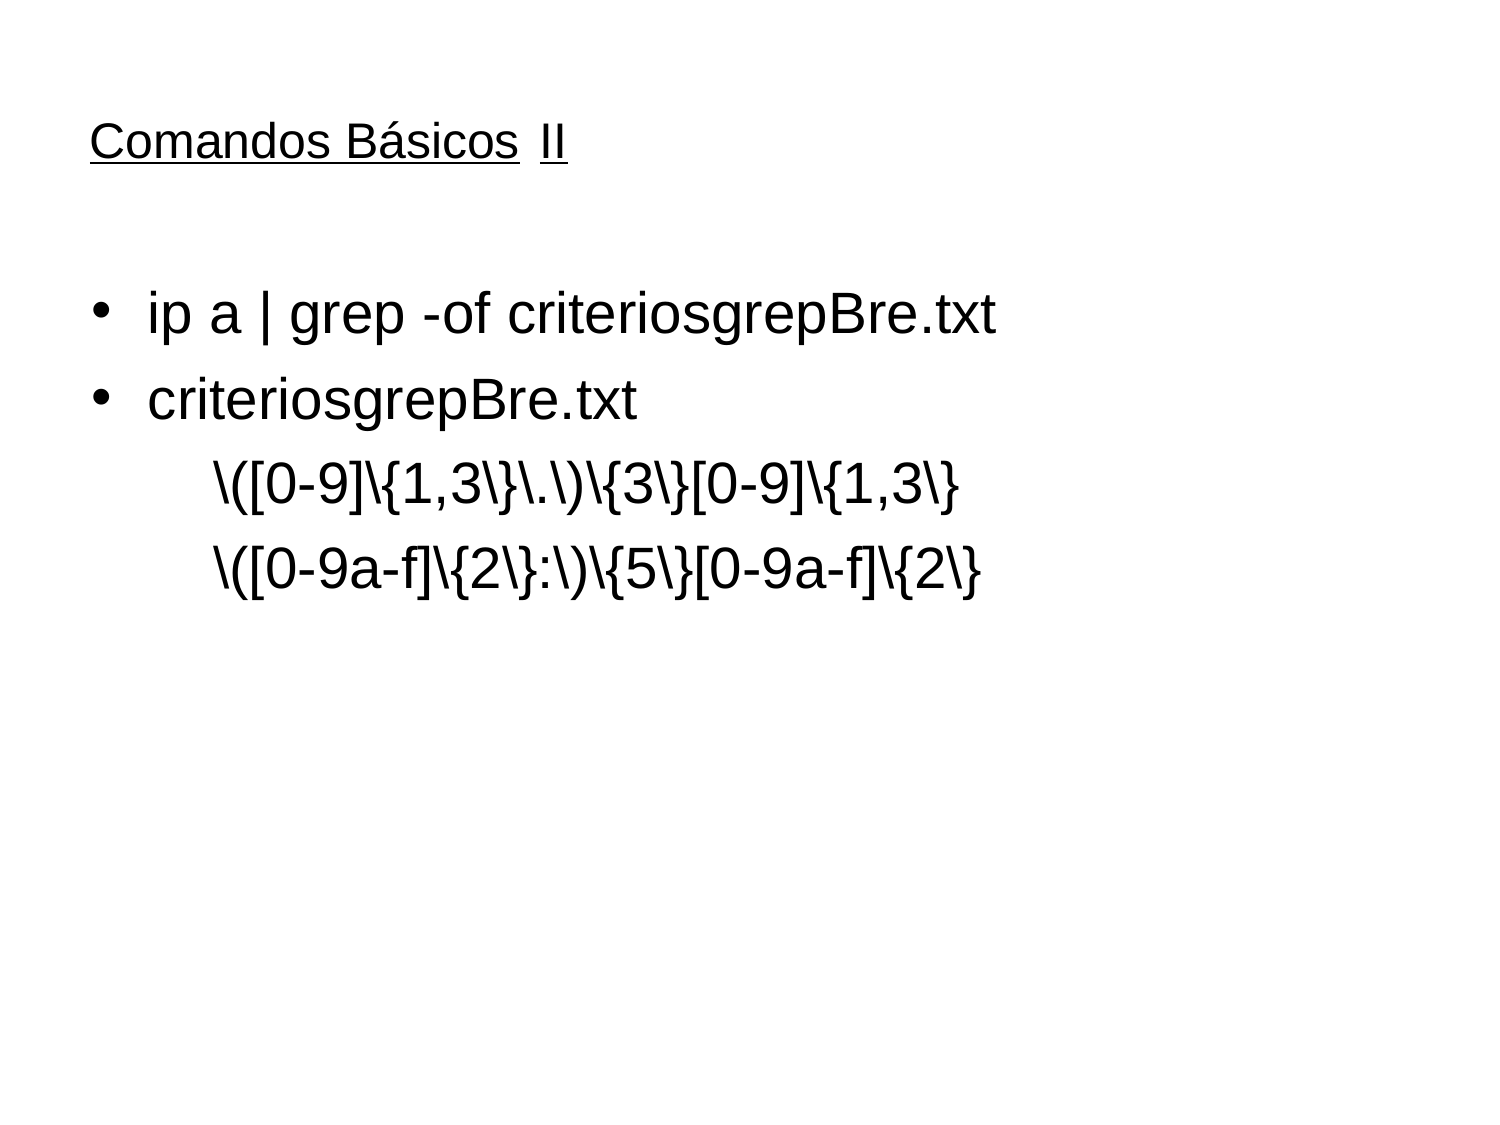

# Comandos Básicos	II
ip a | grep -of criteriosgrepBre.txt
criteriosgrepBre.txt
\([0-9]\{1,3\}\.\)\{3\}[0-9]\{1,3\}
\([0-9a-f]\{2\}:\)\{5\}[0-9a-f]\{2\}